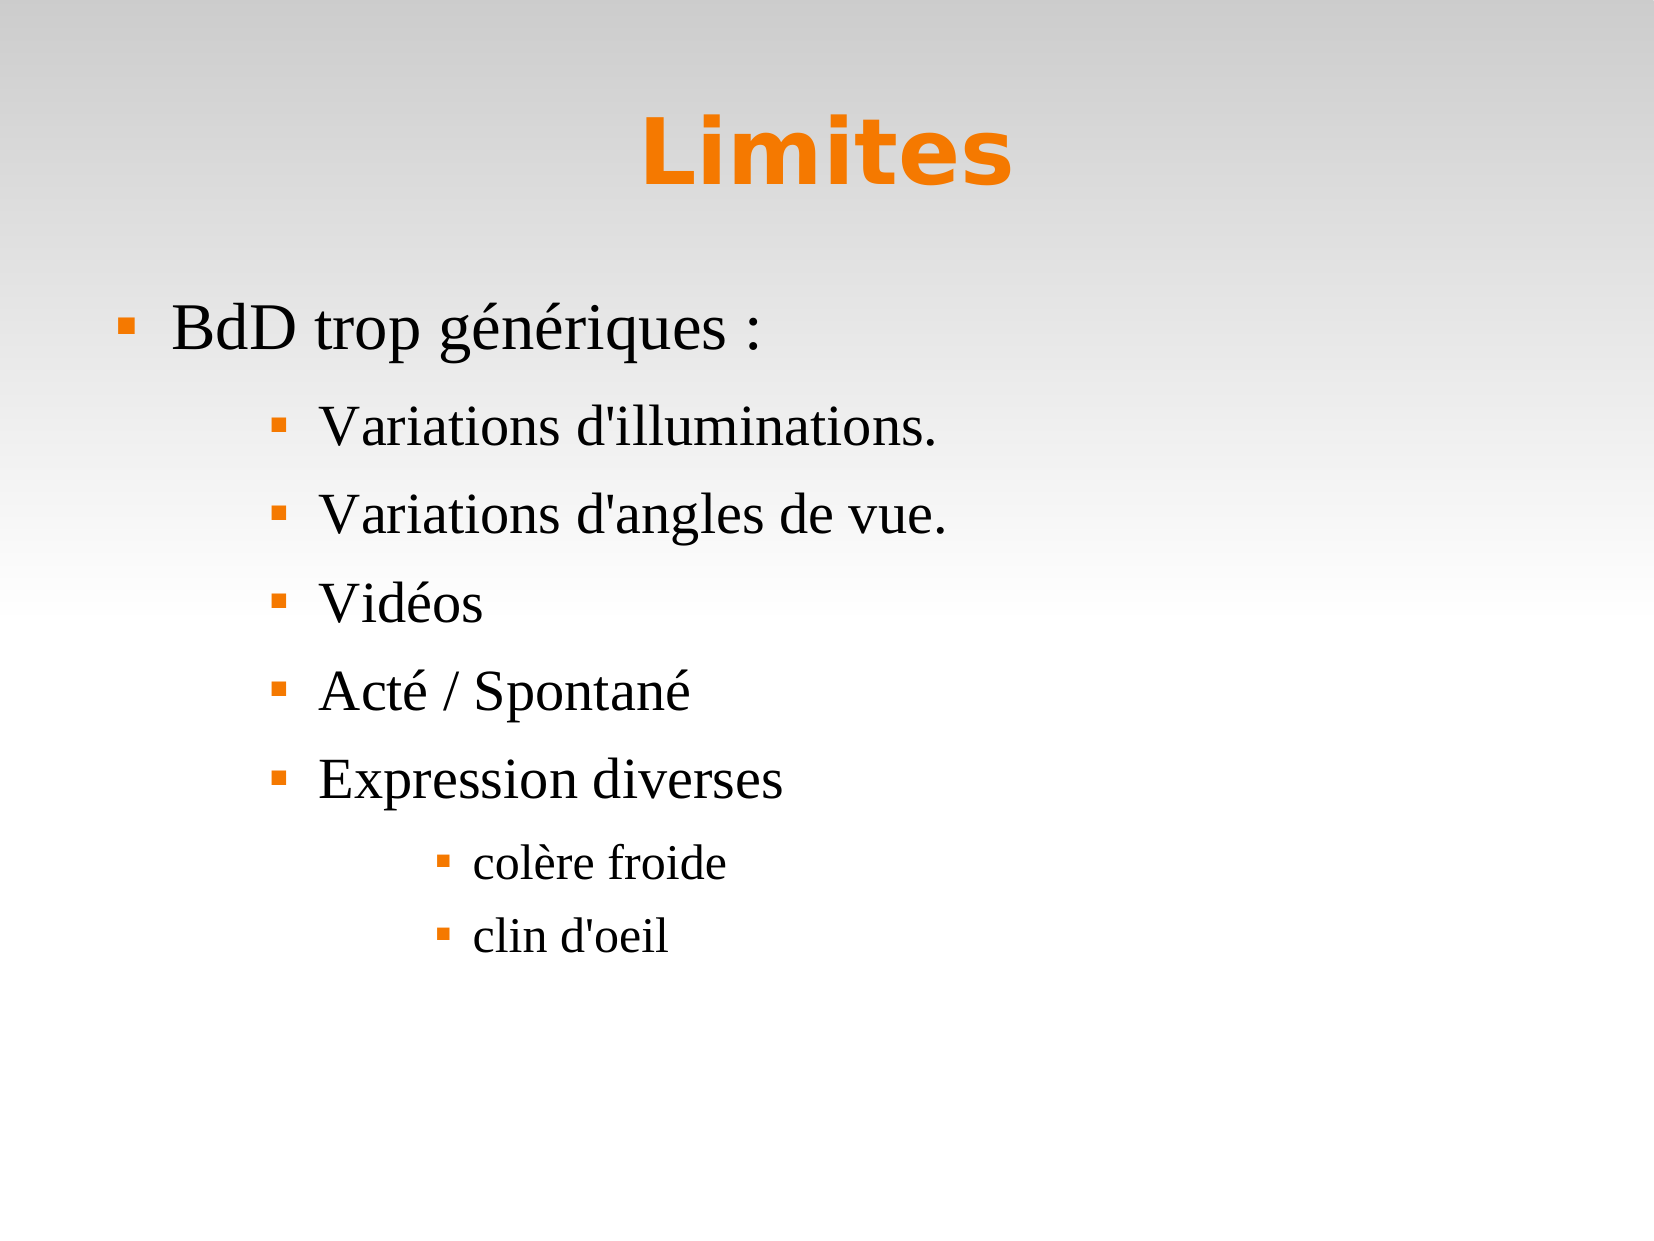

# Limites
BdD trop génériques :
Variations d'illuminations.
Variations d'angles de vue.
Vidéos
Acté / Spontané
Expression diverses
colère froide
clin d'oeil